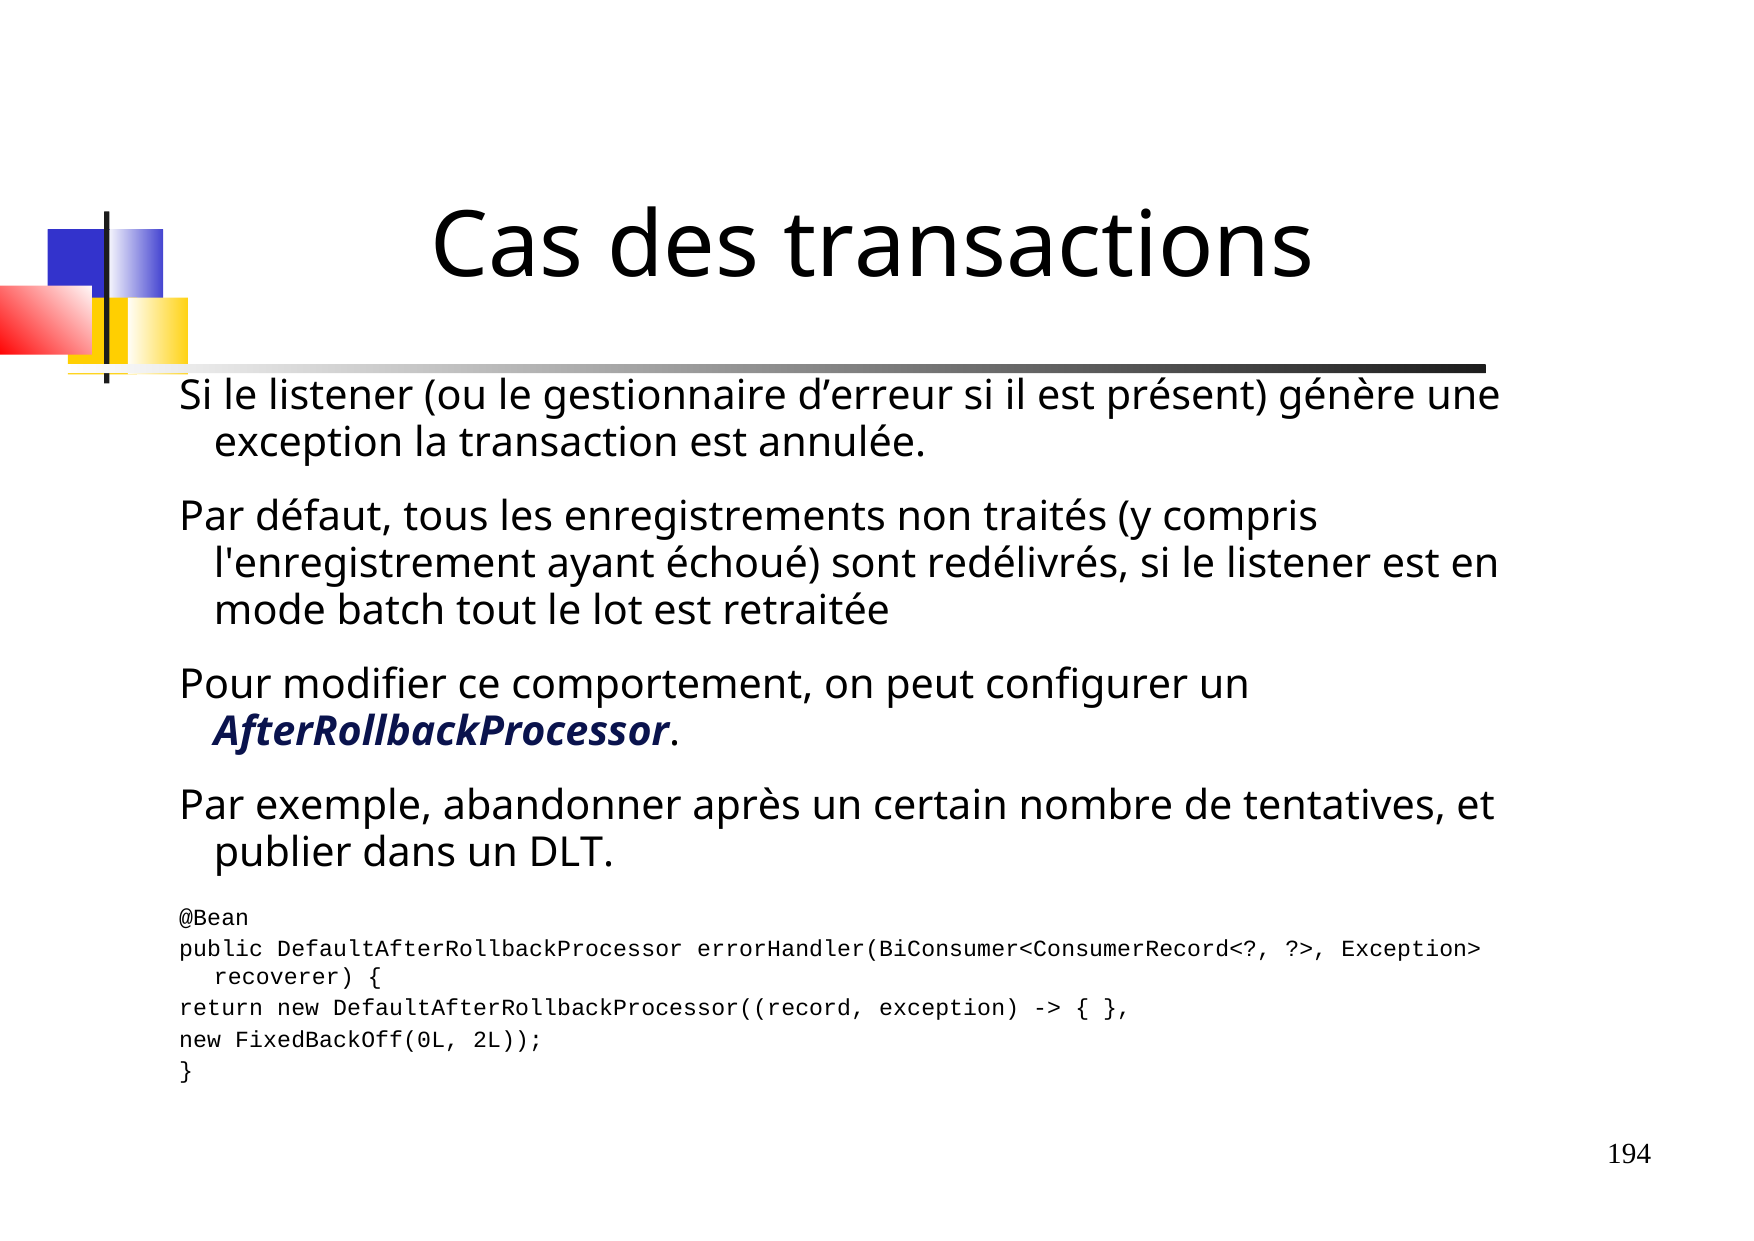

# Cas des transactions
Si le listener (ou le gestionnaire d’erreur si il est présent) génère une exception la transaction est annulée.
Par défaut, tous les enregistrements non traités (y compris l'enregistrement ayant échoué) sont redélivrés, si le listener est en mode batch tout le lot est retraitée
Pour modifier ce comportement, on peut configurer un AfterRollbackProcessor.
Par exemple, abandonner après un certain nombre de tentatives, et publier dans un DLT.
@Bean
public DefaultAfterRollbackProcessor errorHandler(BiConsumer<ConsumerRecord<?, ?>, Exception> recoverer) {
return new DefaultAfterRollbackProcessor((record, exception) -> { },
new FixedBackOff(0L, 2L));
}